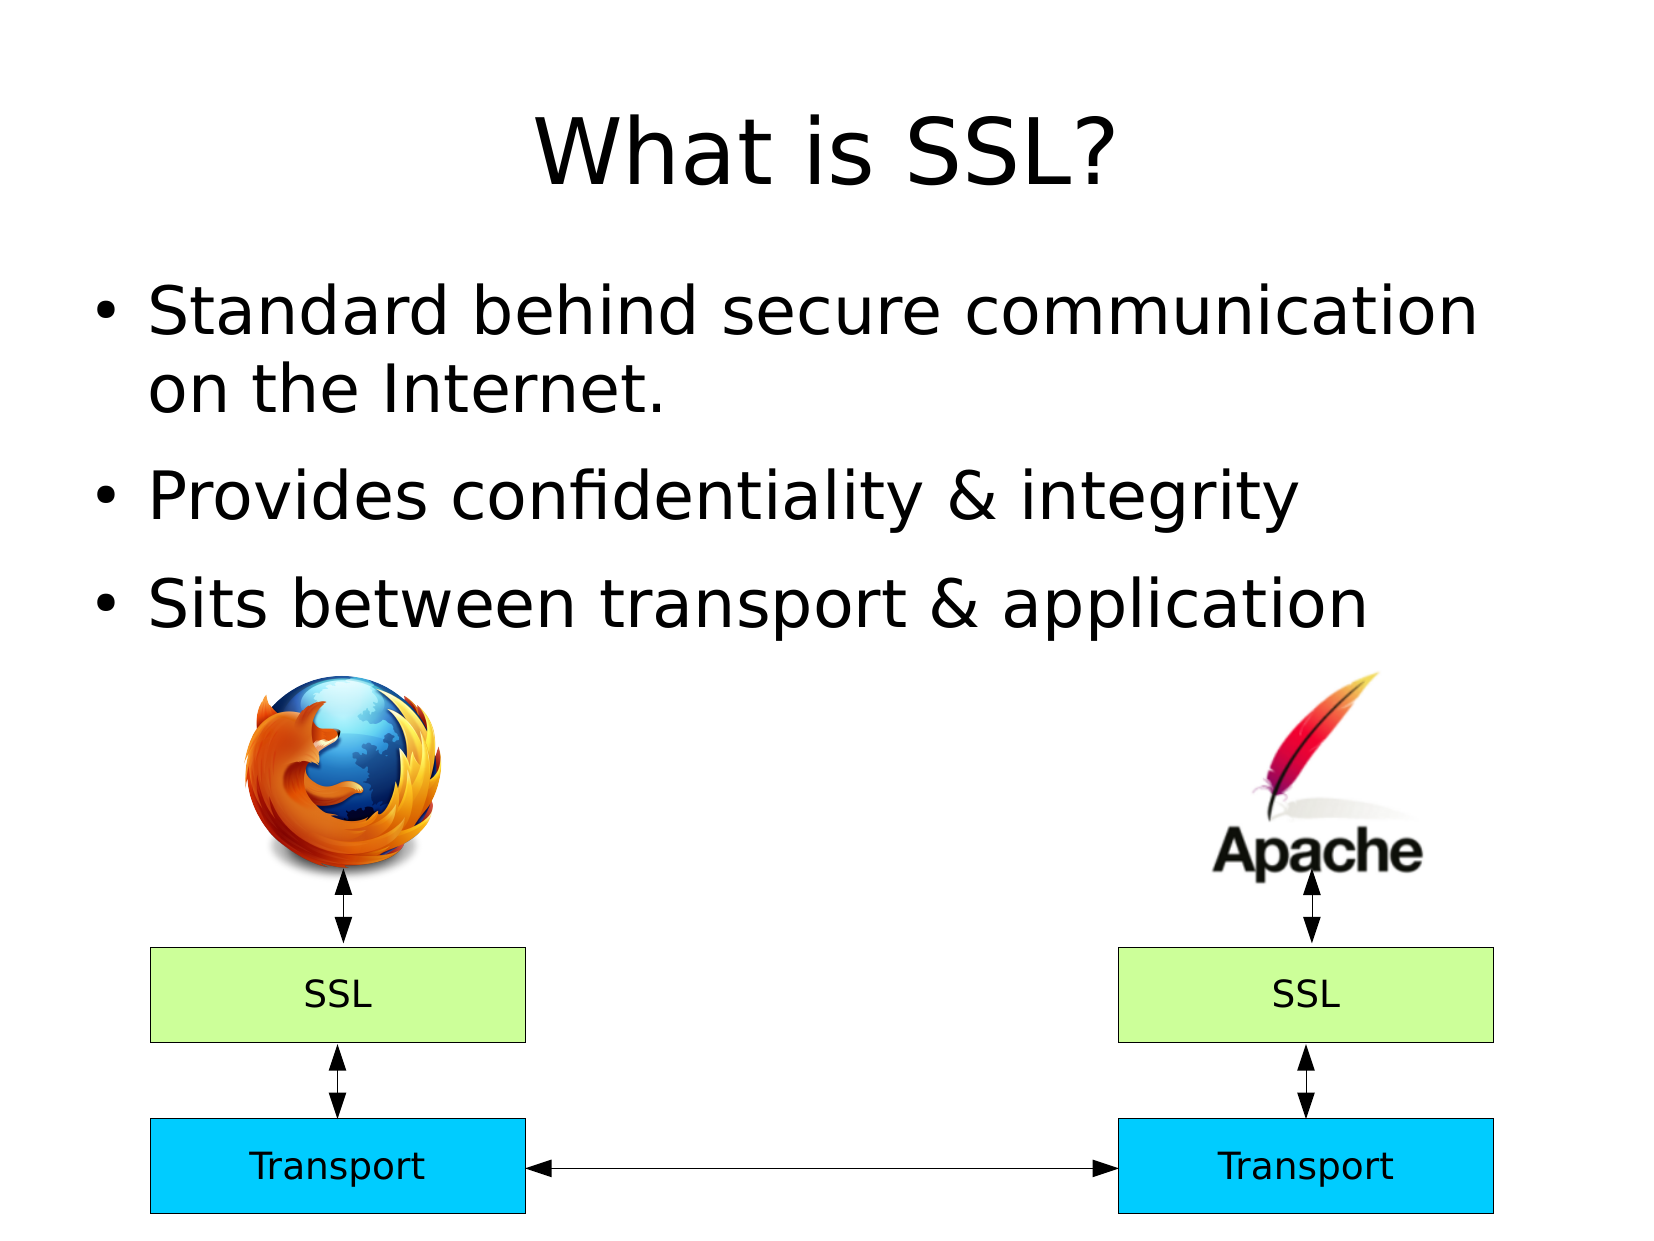

# What is SSL?
Standard behind secure communication on the Internet.
Provides confidentiality & integrity
Sits between transport & application
SSL
SSL
Transport
Transport